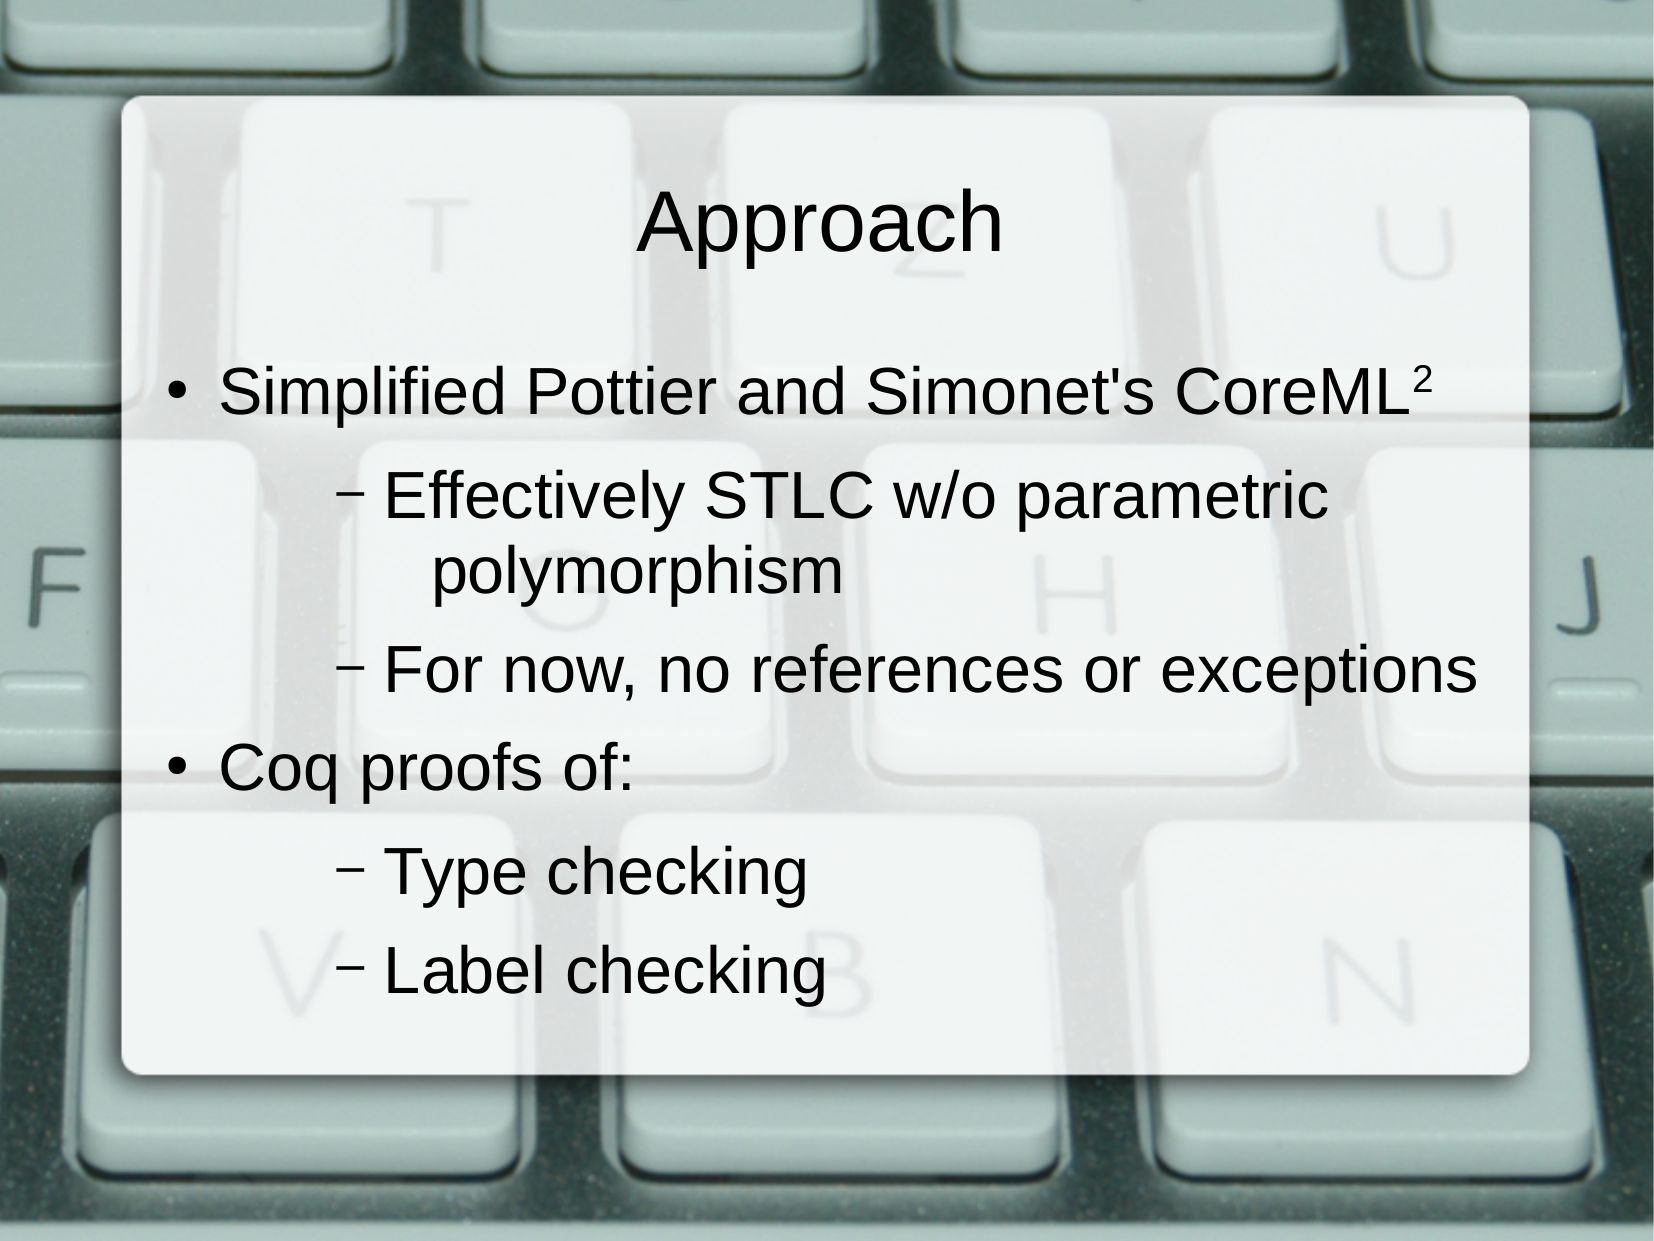

# Approach
Simplified Pottier and Simonet's CoreML2
Effectively STLC w/o parametric polymorphism
For now, no references or exceptions
Coq proofs of:
Type checking
Label checking